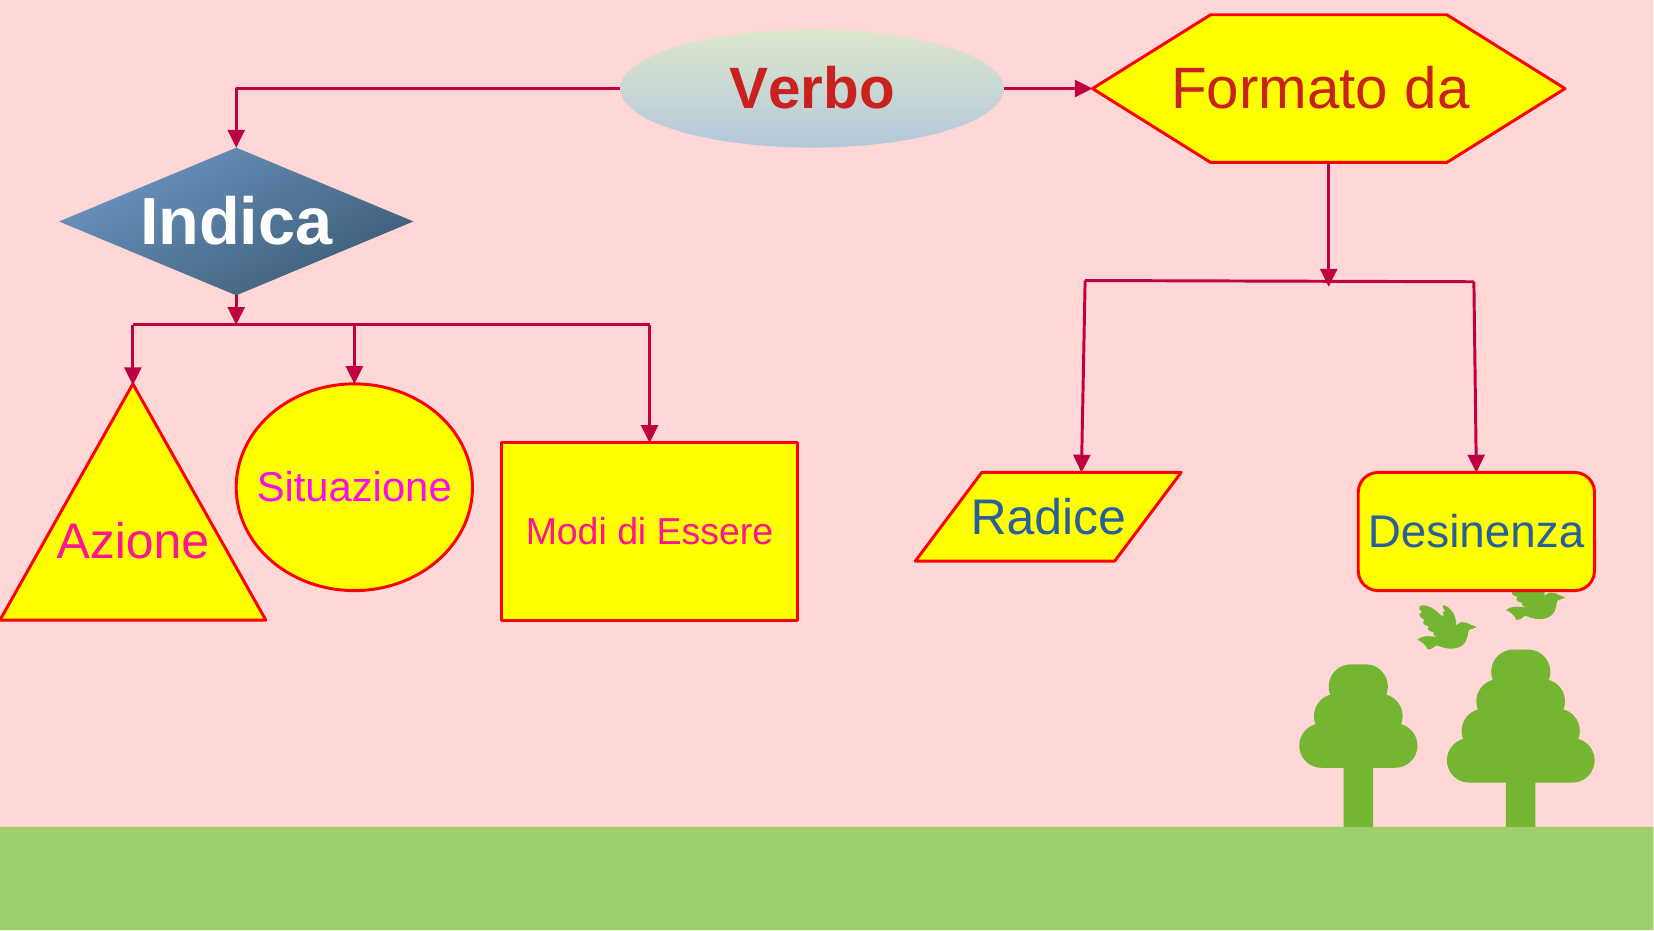

Formato da
Verbo
Indica
Azione
Situazione
Modi di Essere
Radice
Desinenza